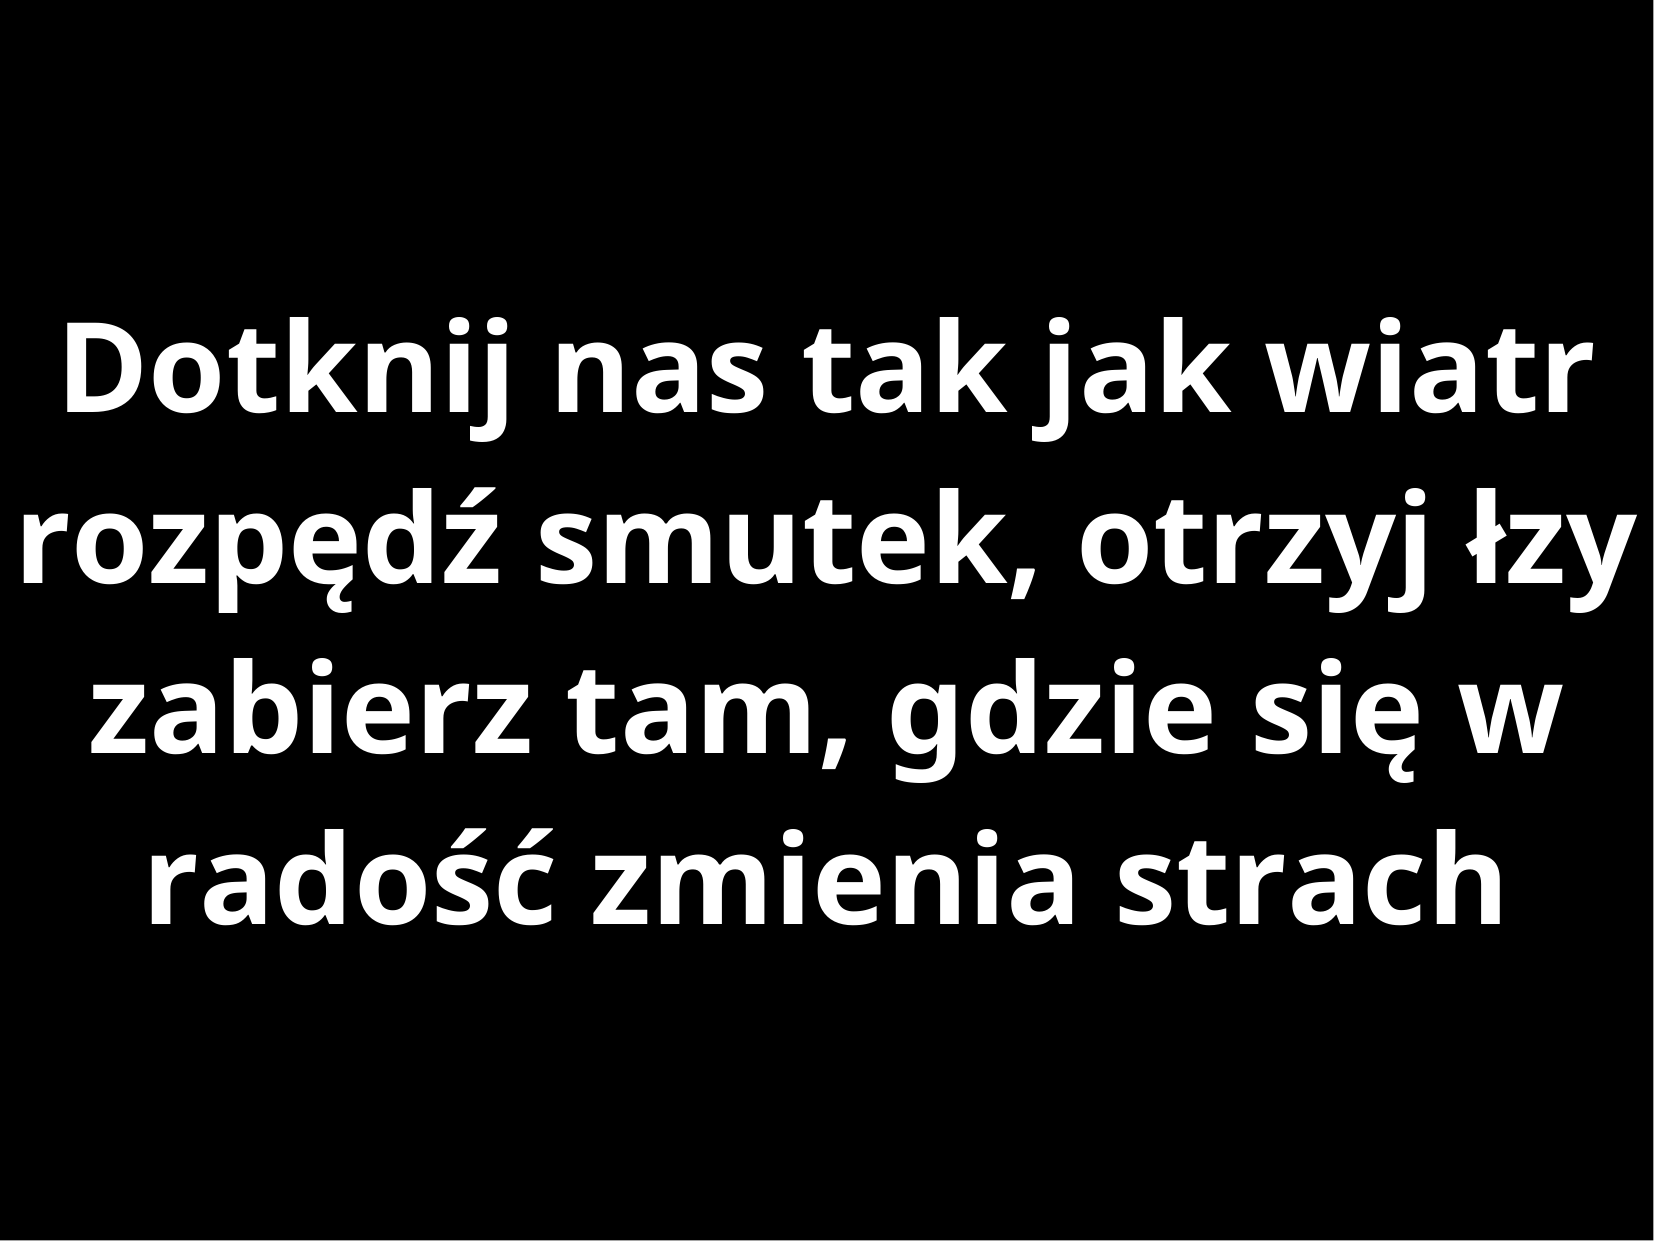

# Dotknij nas tak jak wiatr rozpędź smutek, otrzyj łzy zabierz tam, gdzie się w radość zmienia strach